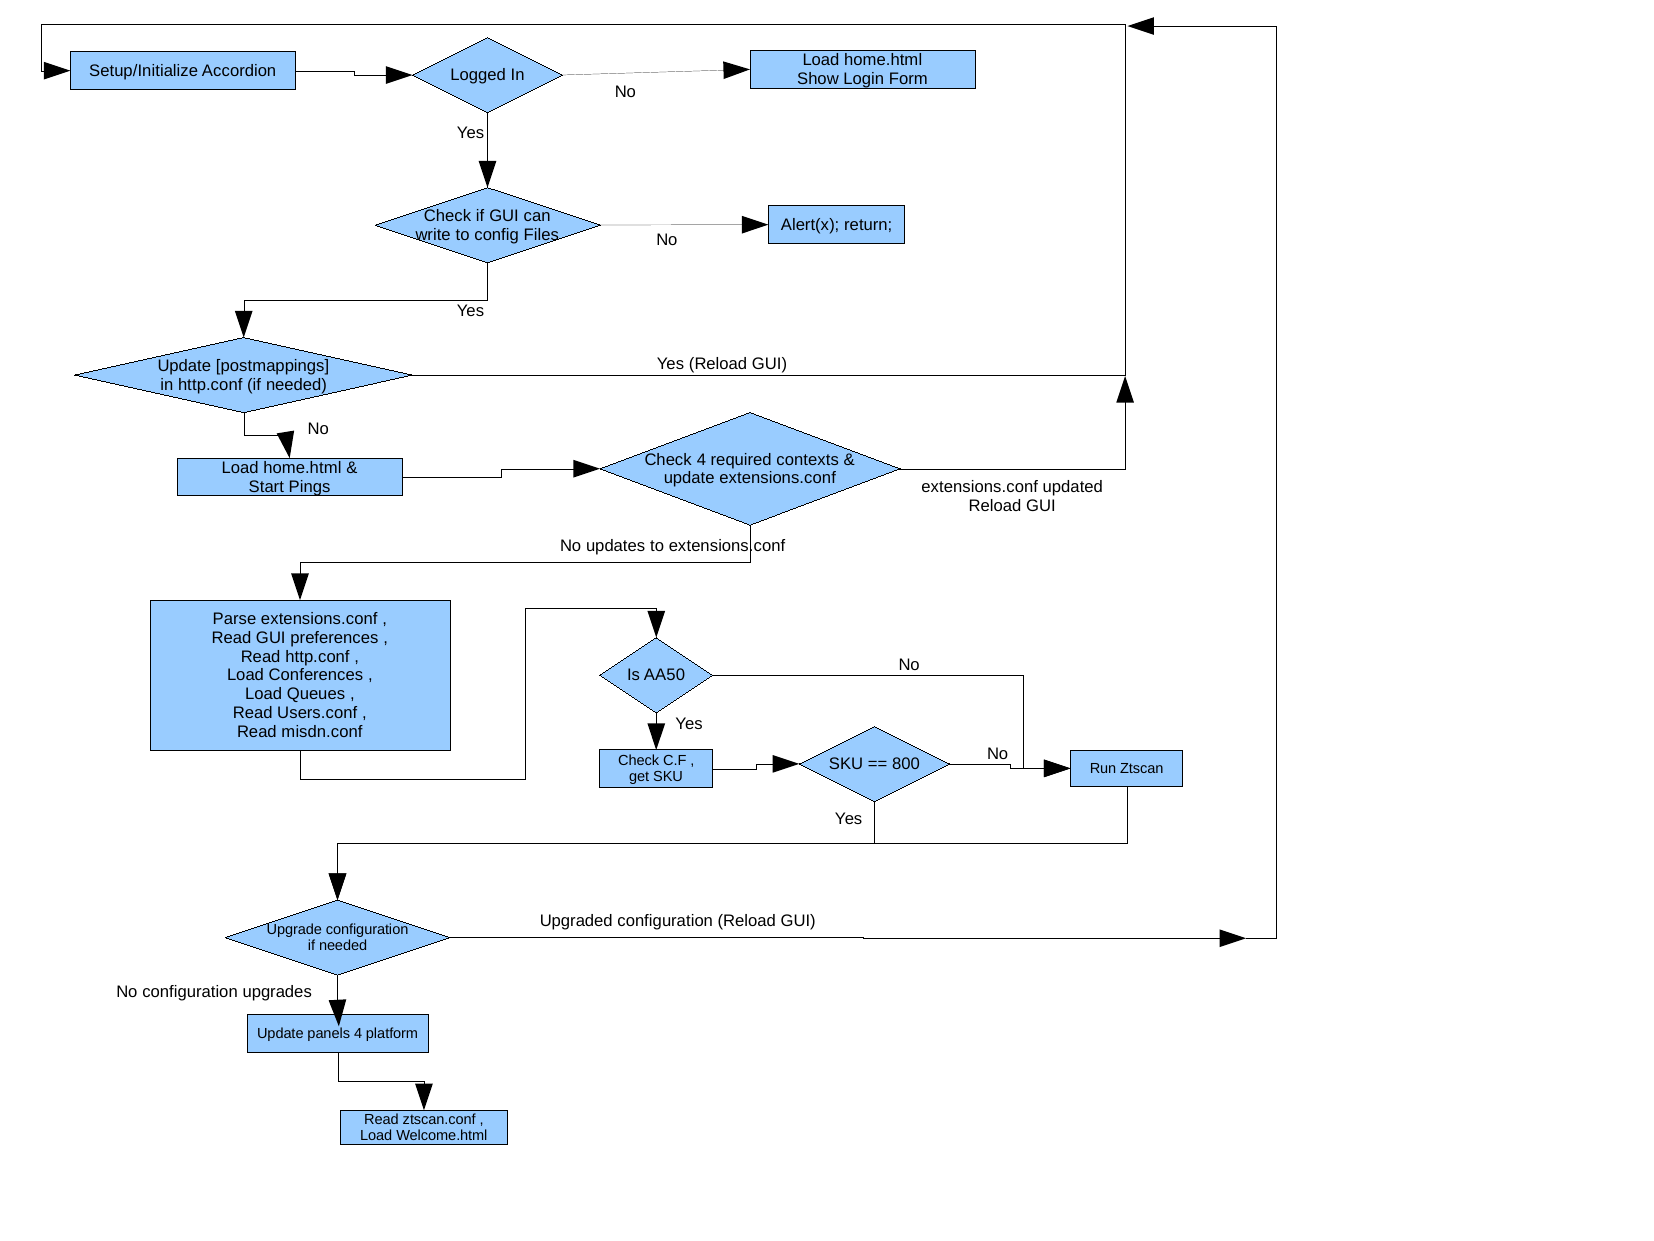

Logged In
Load home.html
Show Login Form
Setup/Initialize Accordion
No
Yes
Check if GUI can
write to config Files
Alert(x); return;
No
Yes
Update [postmappings]
in http.conf (if needed)
Yes (Reload GUI)
No
Check 4 required contexts &
update extensions.conf
Load home.html &
Start Pings
extensions.conf updated
Reload GUI
No updates to extensions.conf
Parse extensions.conf ,
Read GUI preferences ,
Read http.conf ,
Load Conferences ,
Load Queues ,
Read Users.conf ,
Read misdn.conf
Is AA50
No
Yes
SKU == 800
No
Check C.F ,
get SKU
Run Ztscan
Yes
Upgrade configuration
if needed
Upgraded configuration (Reload GUI)
No configuration upgrades
Update panels 4 platform
Read ztscan.conf ,
Load Welcome.html